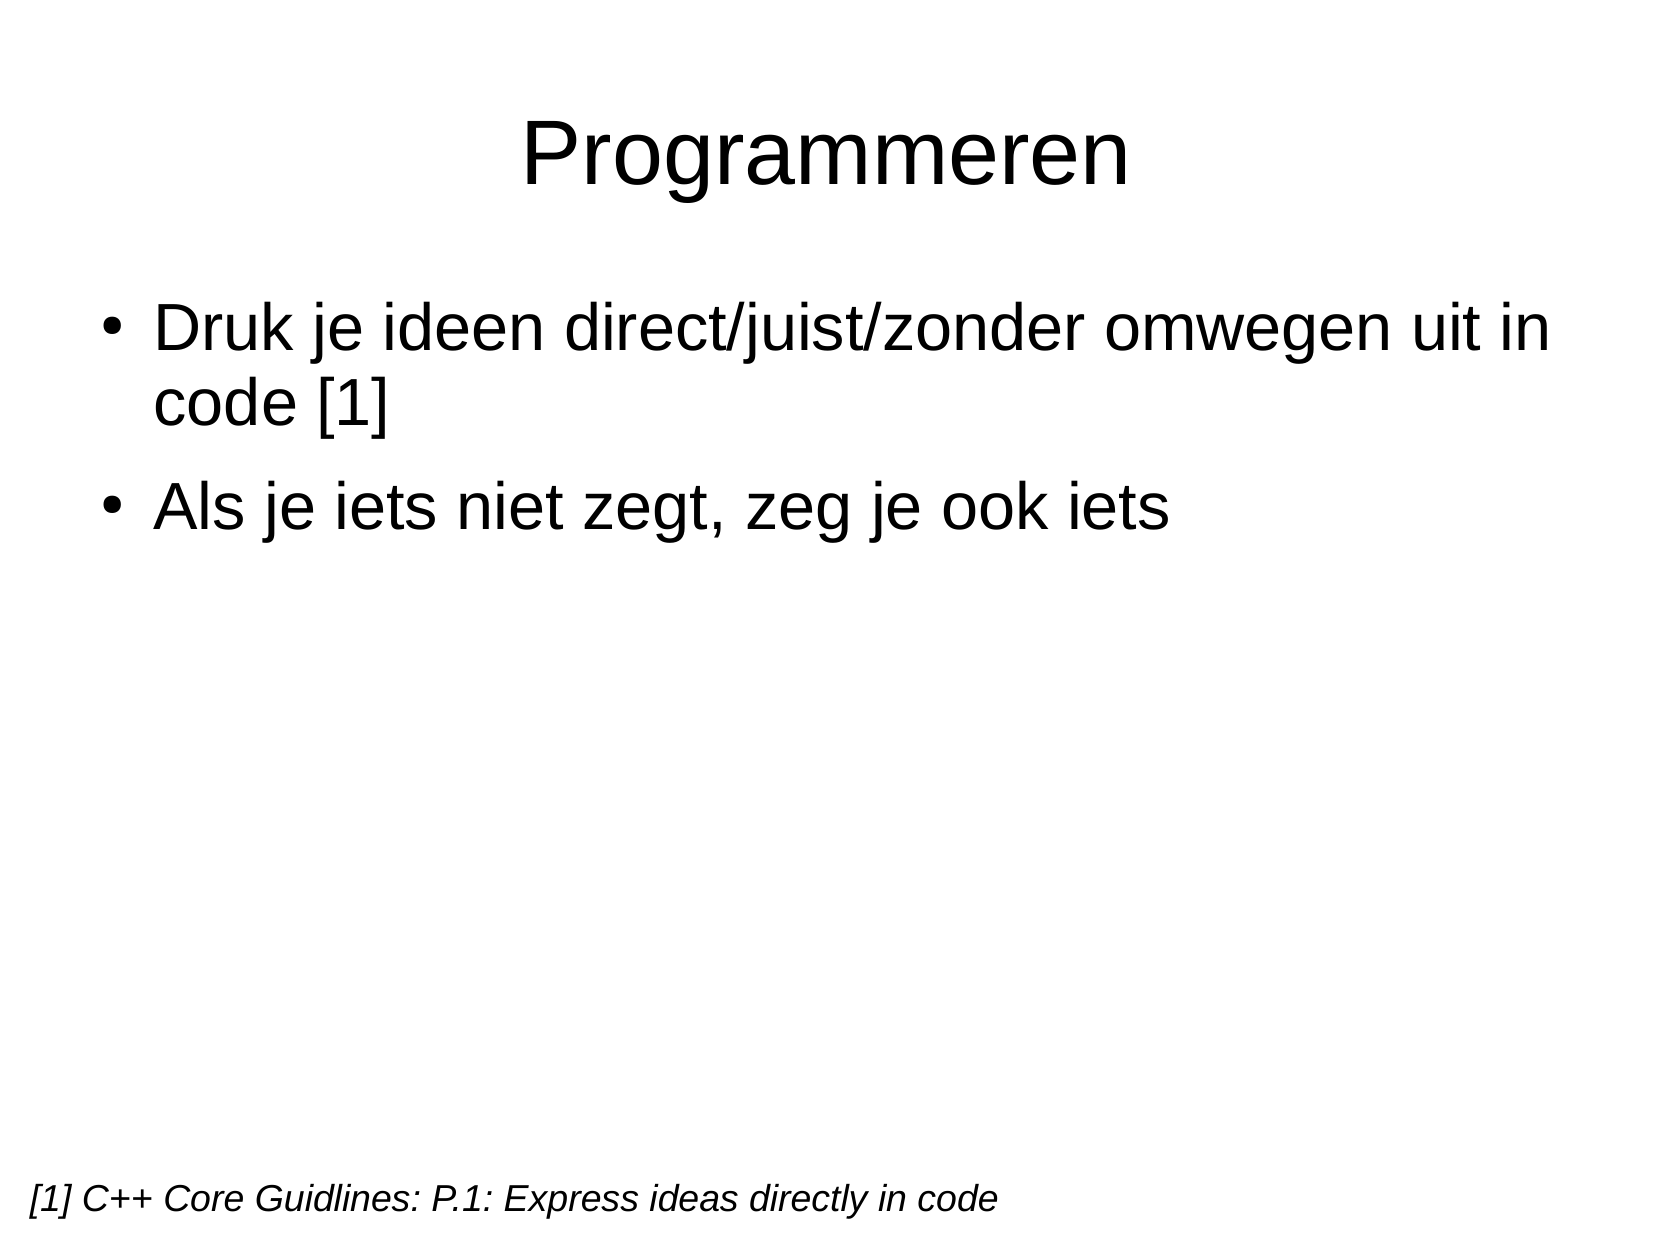

# Programmeren
Druk je ideen direct/juist/zonder omwegen uit in code [1]
Als je iets niet zegt, zeg je ook iets
[1] C++ Core Guidlines: P.1: Express ideas directly in code